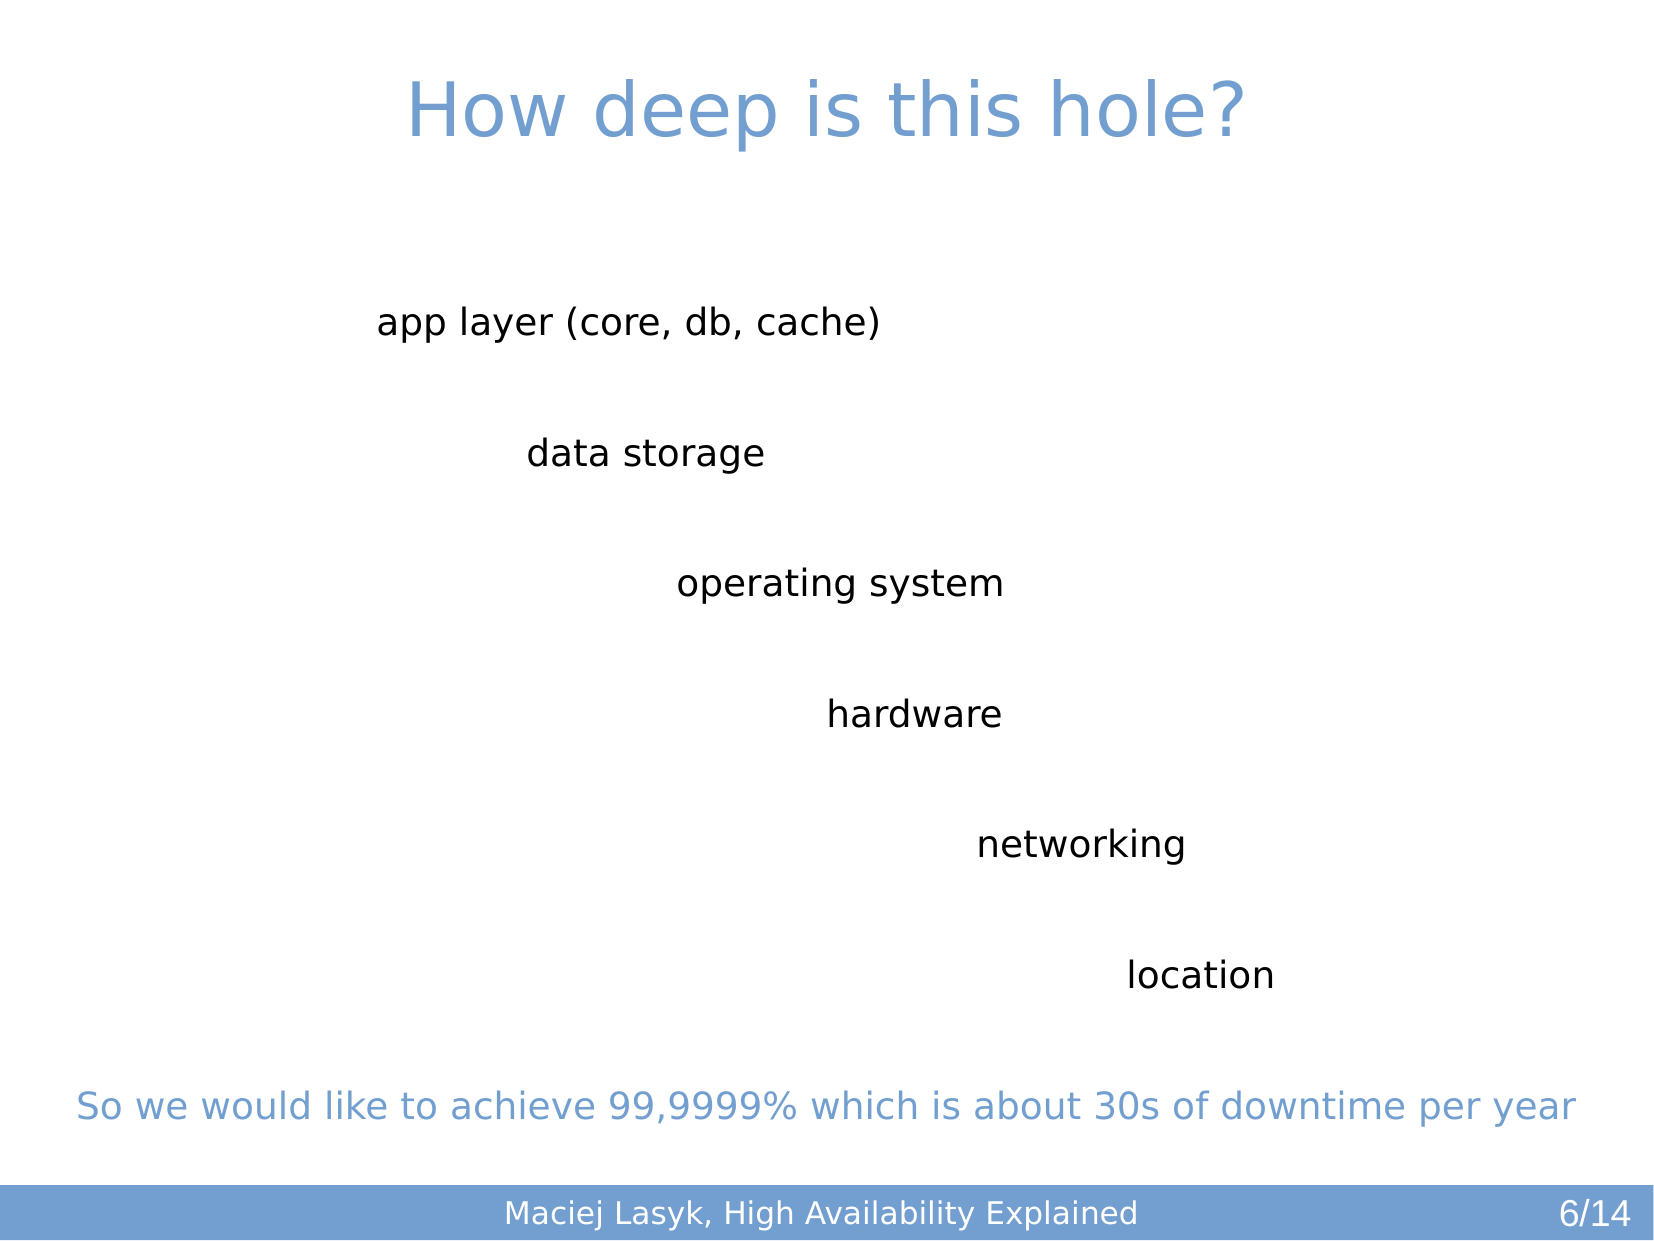

How deep is this hole?
app layer (core, db, cache)
		data storage
				operating system
						hardware
								networking
										location
So we would like to achieve 99,9999% which is about 30s of downtime per year
 6/14
Maciej Lasyk, High Availability Explained